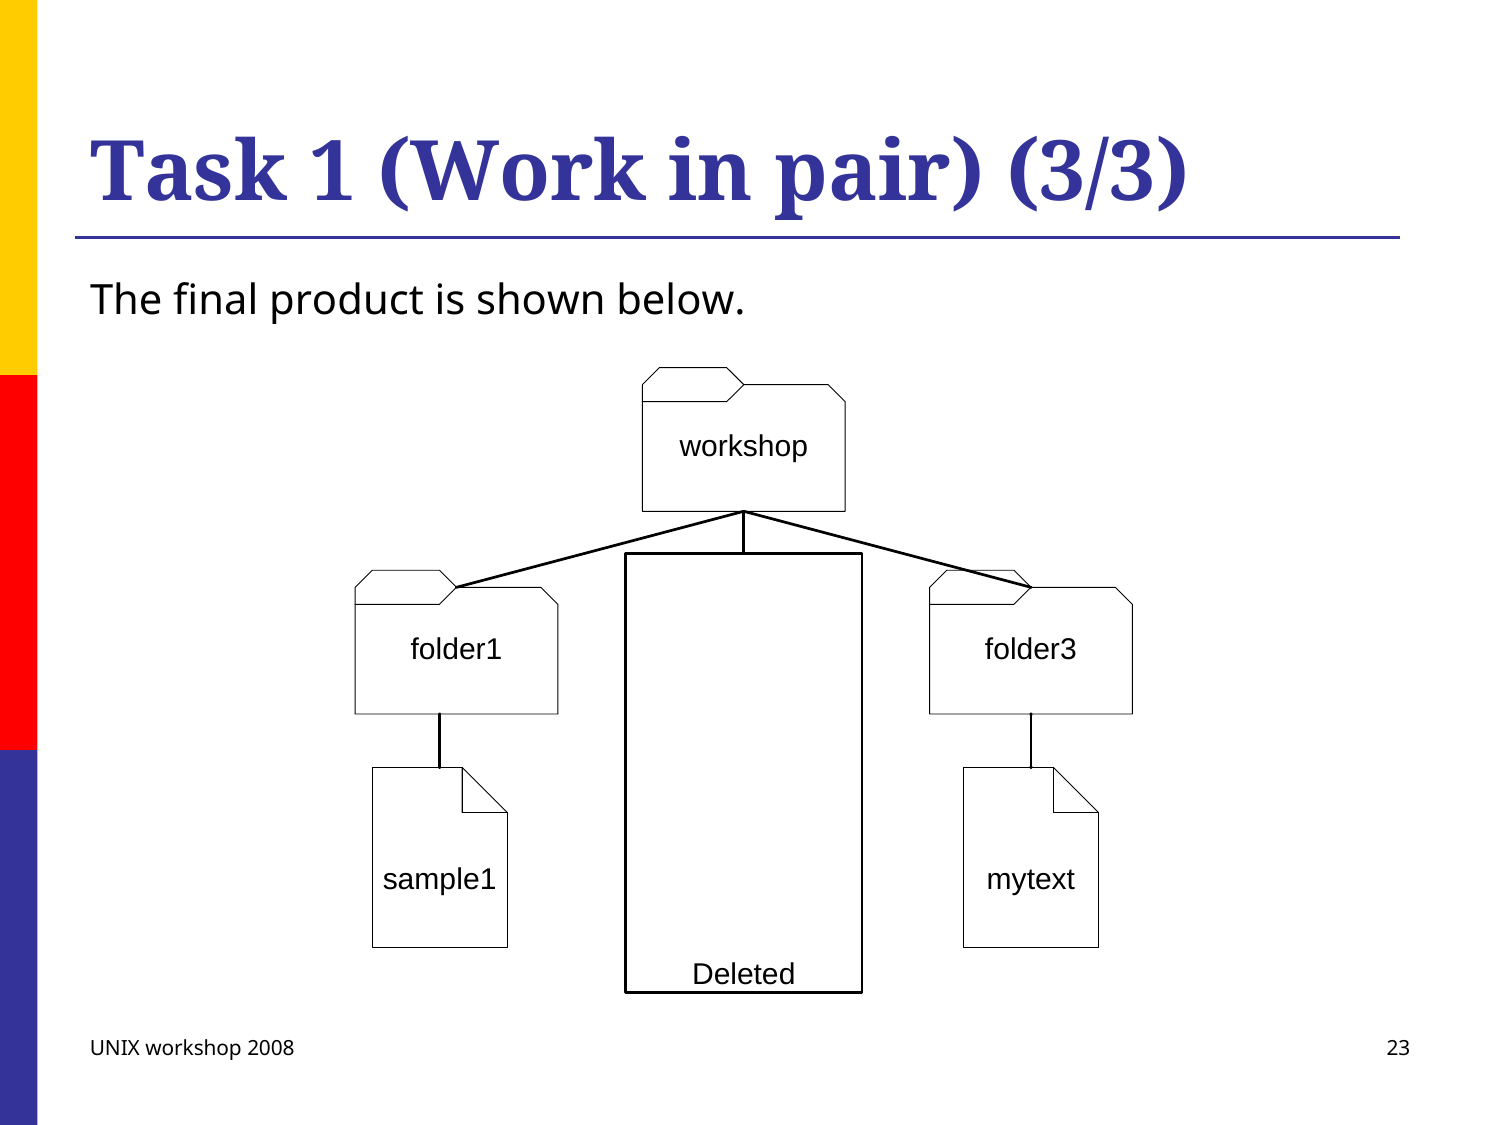

# Task 1 (Work in pair) (3/3)
The final product is shown below.
UNIX workshop 2008